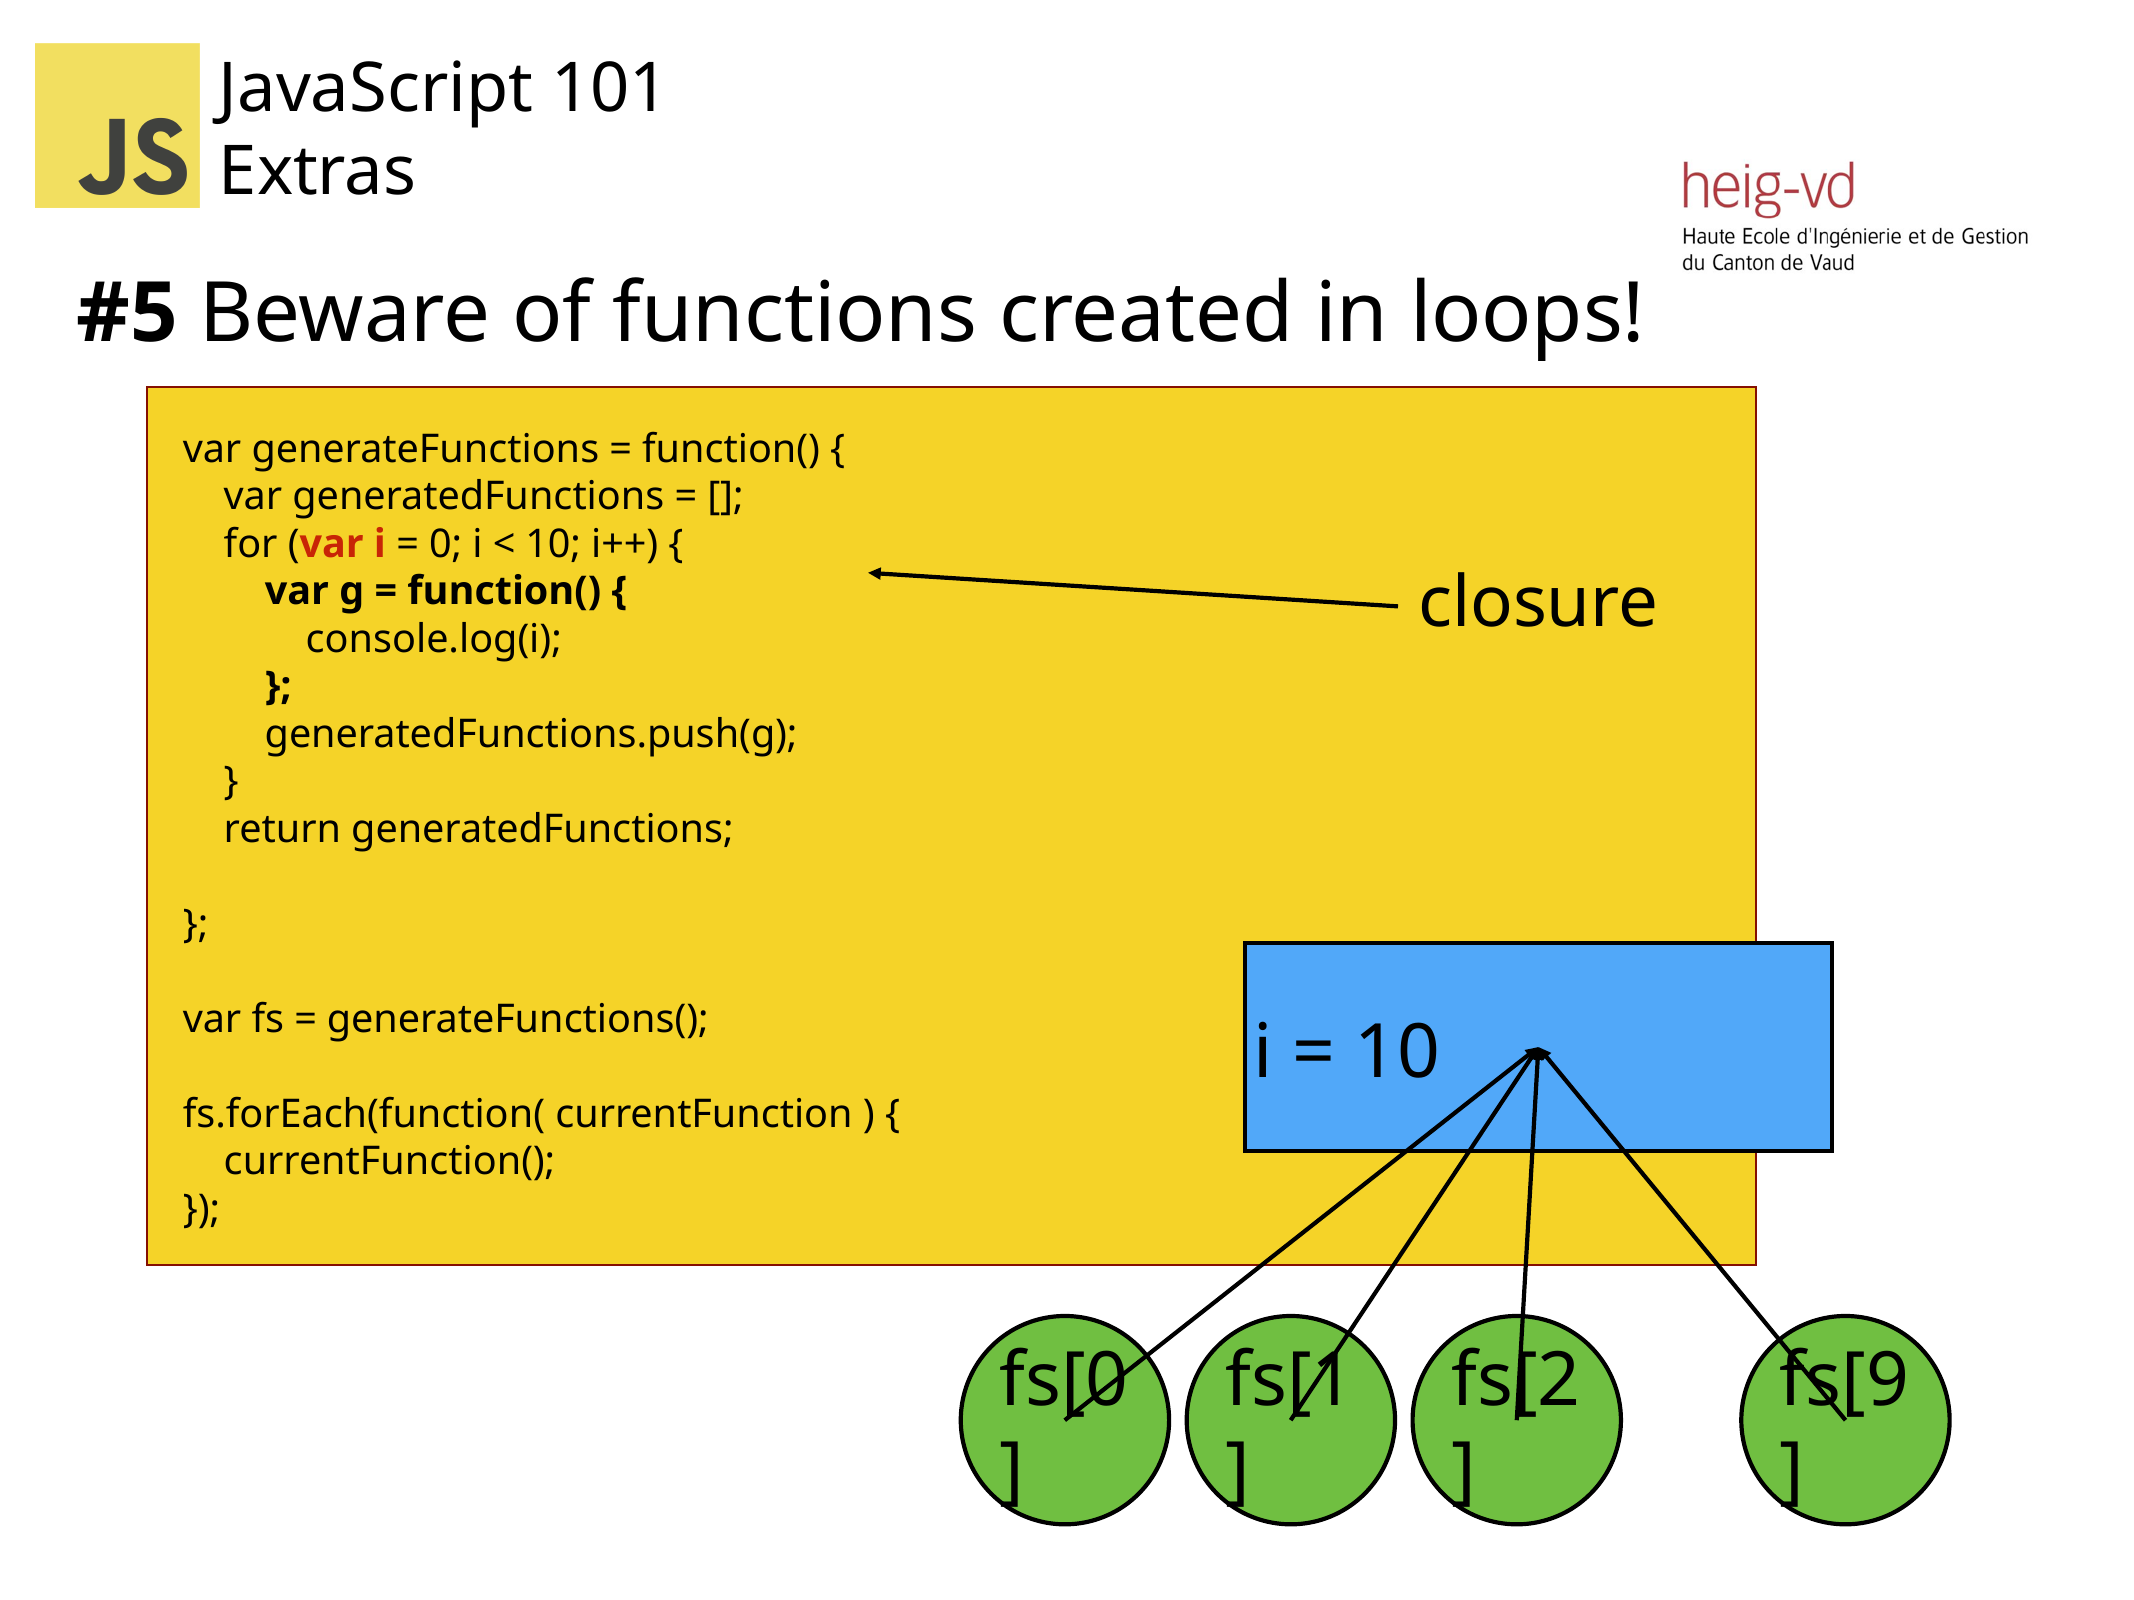

JavaScript 101
Extras
#5 Beware of functions created in loops!
var generateFunctions = function() {
 var generatedFunctions = [];
 for (var i = 0; i < 10; i++) {
 var g = function() {
 console.log(i);
 };
 generatedFunctions.push(g);
 }
 return generatedFunctions;
};
var fs = generateFunctions();
fs.forEach(function( currentFunction ) {
 currentFunction();
});
closure
i = 10
fs[0]
fs[1]
fs[2]
fs[9]